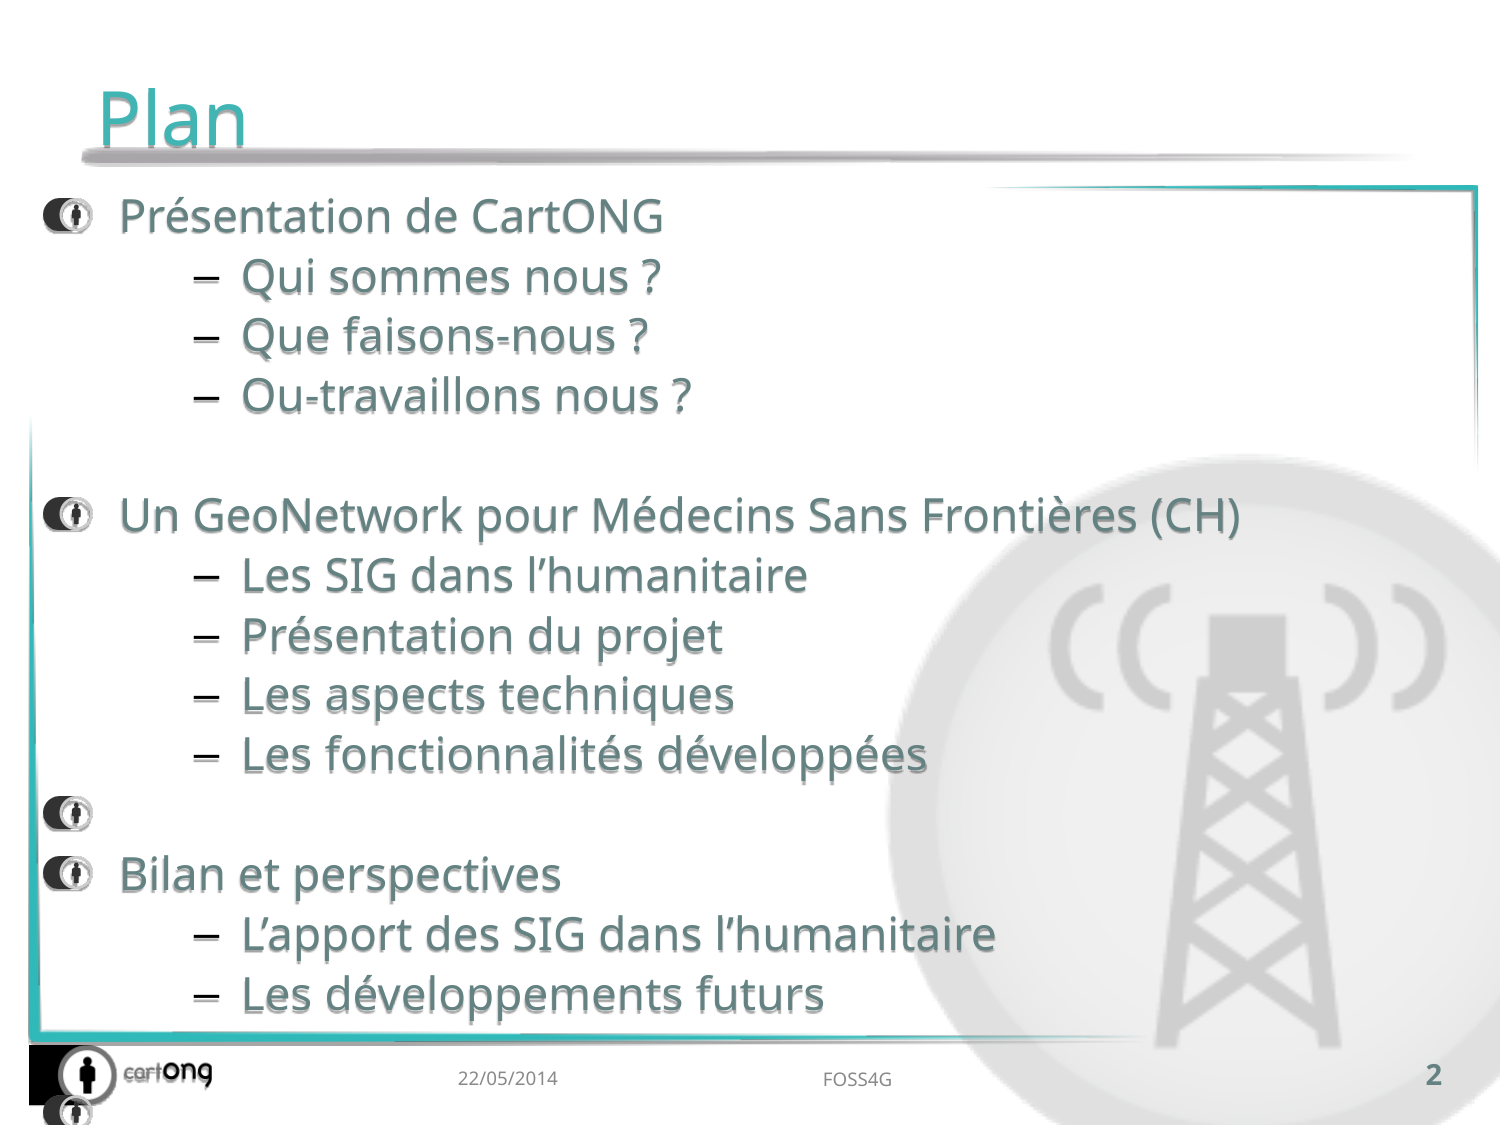

# Plan
Présentation de CartONG
Qui sommes nous ?
Que faisons-nous ?
Ou-travaillons nous ?
Un GeoNetwork pour Médecins Sans Frontières (CH)
Les SIG dans l’humanitaire
Présentation du projet
Les aspects techniques
Les fonctionnalités développées
Bilan et perspectives
L’apport des SIG dans l’humanitaire
Les développements futurs
22/05/2014
FOSS4G